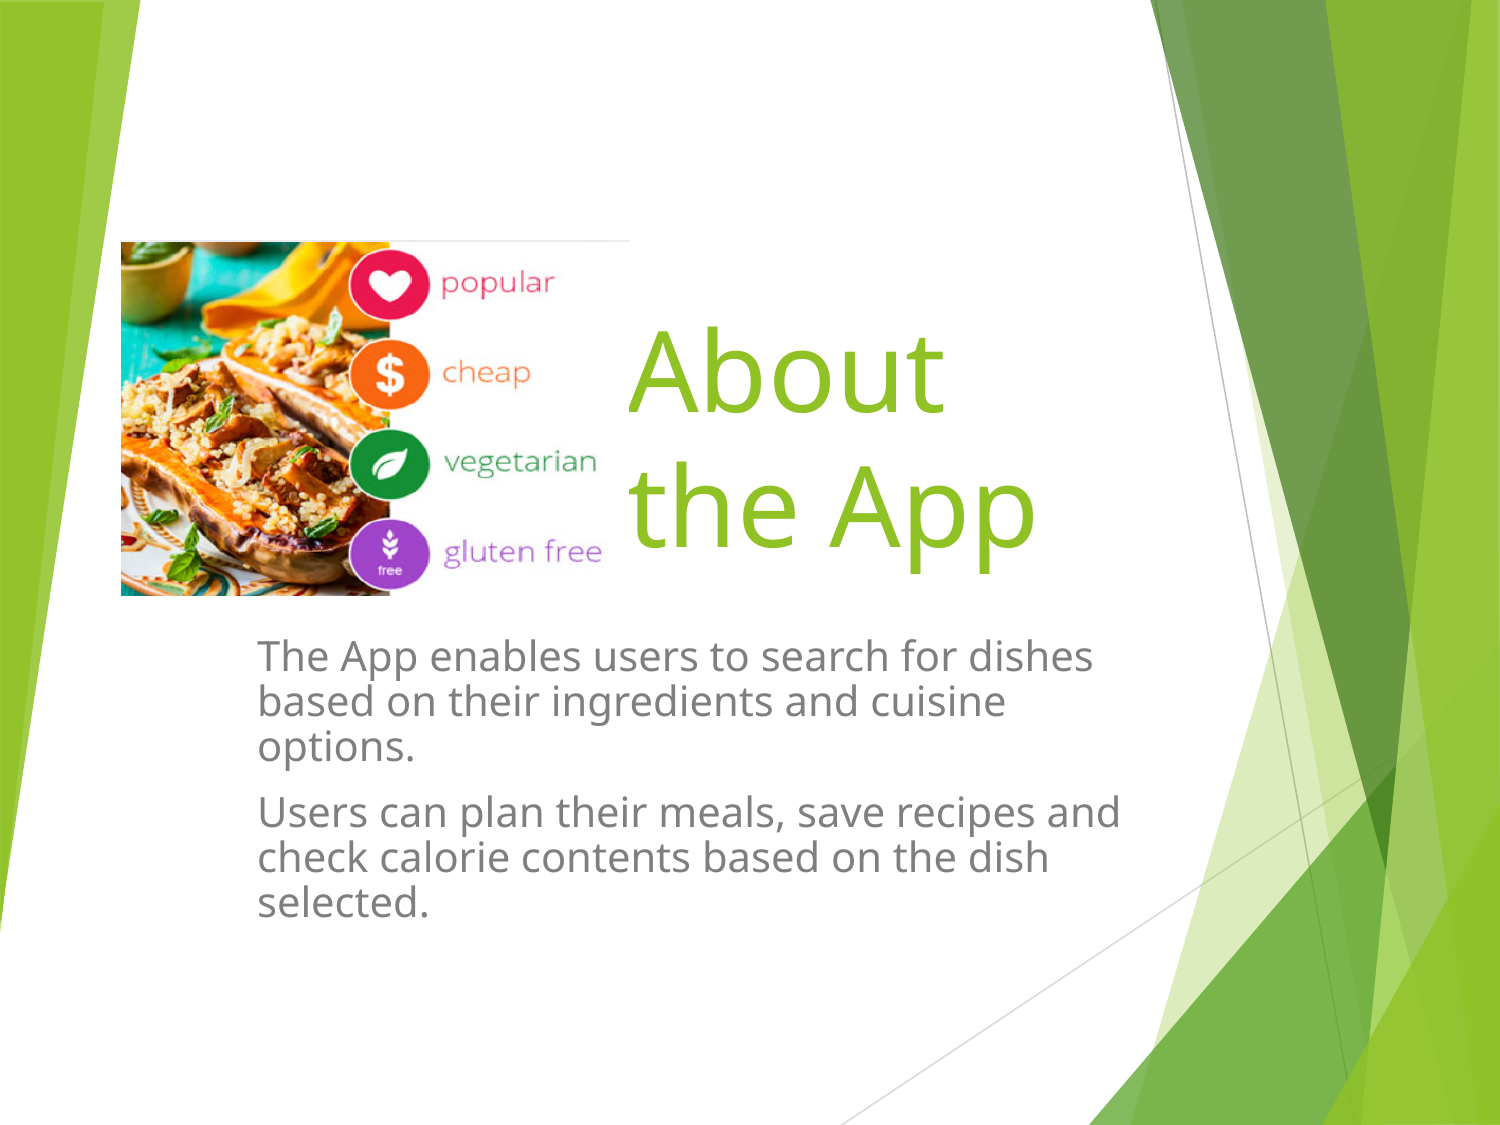

# About the App
The App enables users to search for dishes based on their ingredients and cuisine options.
Users can plan their meals, save recipes and check calorie contents based on the dish selected.